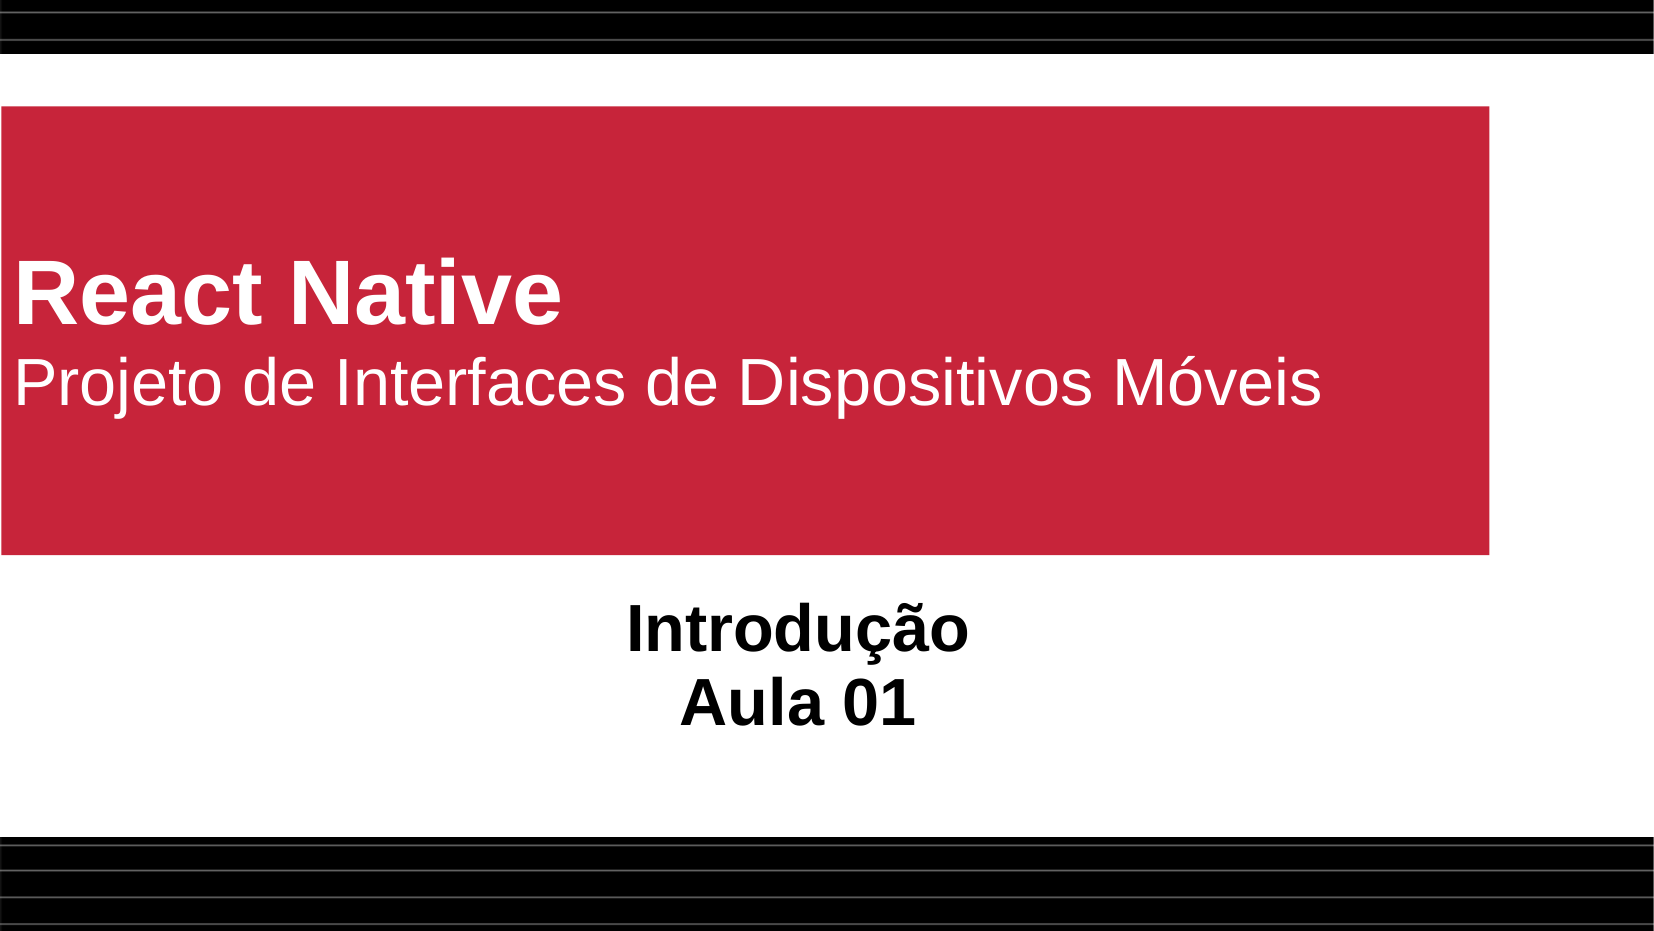

# React Native Projeto de Interfaces de Dispositivos Móveis
Introdução
Aula 01